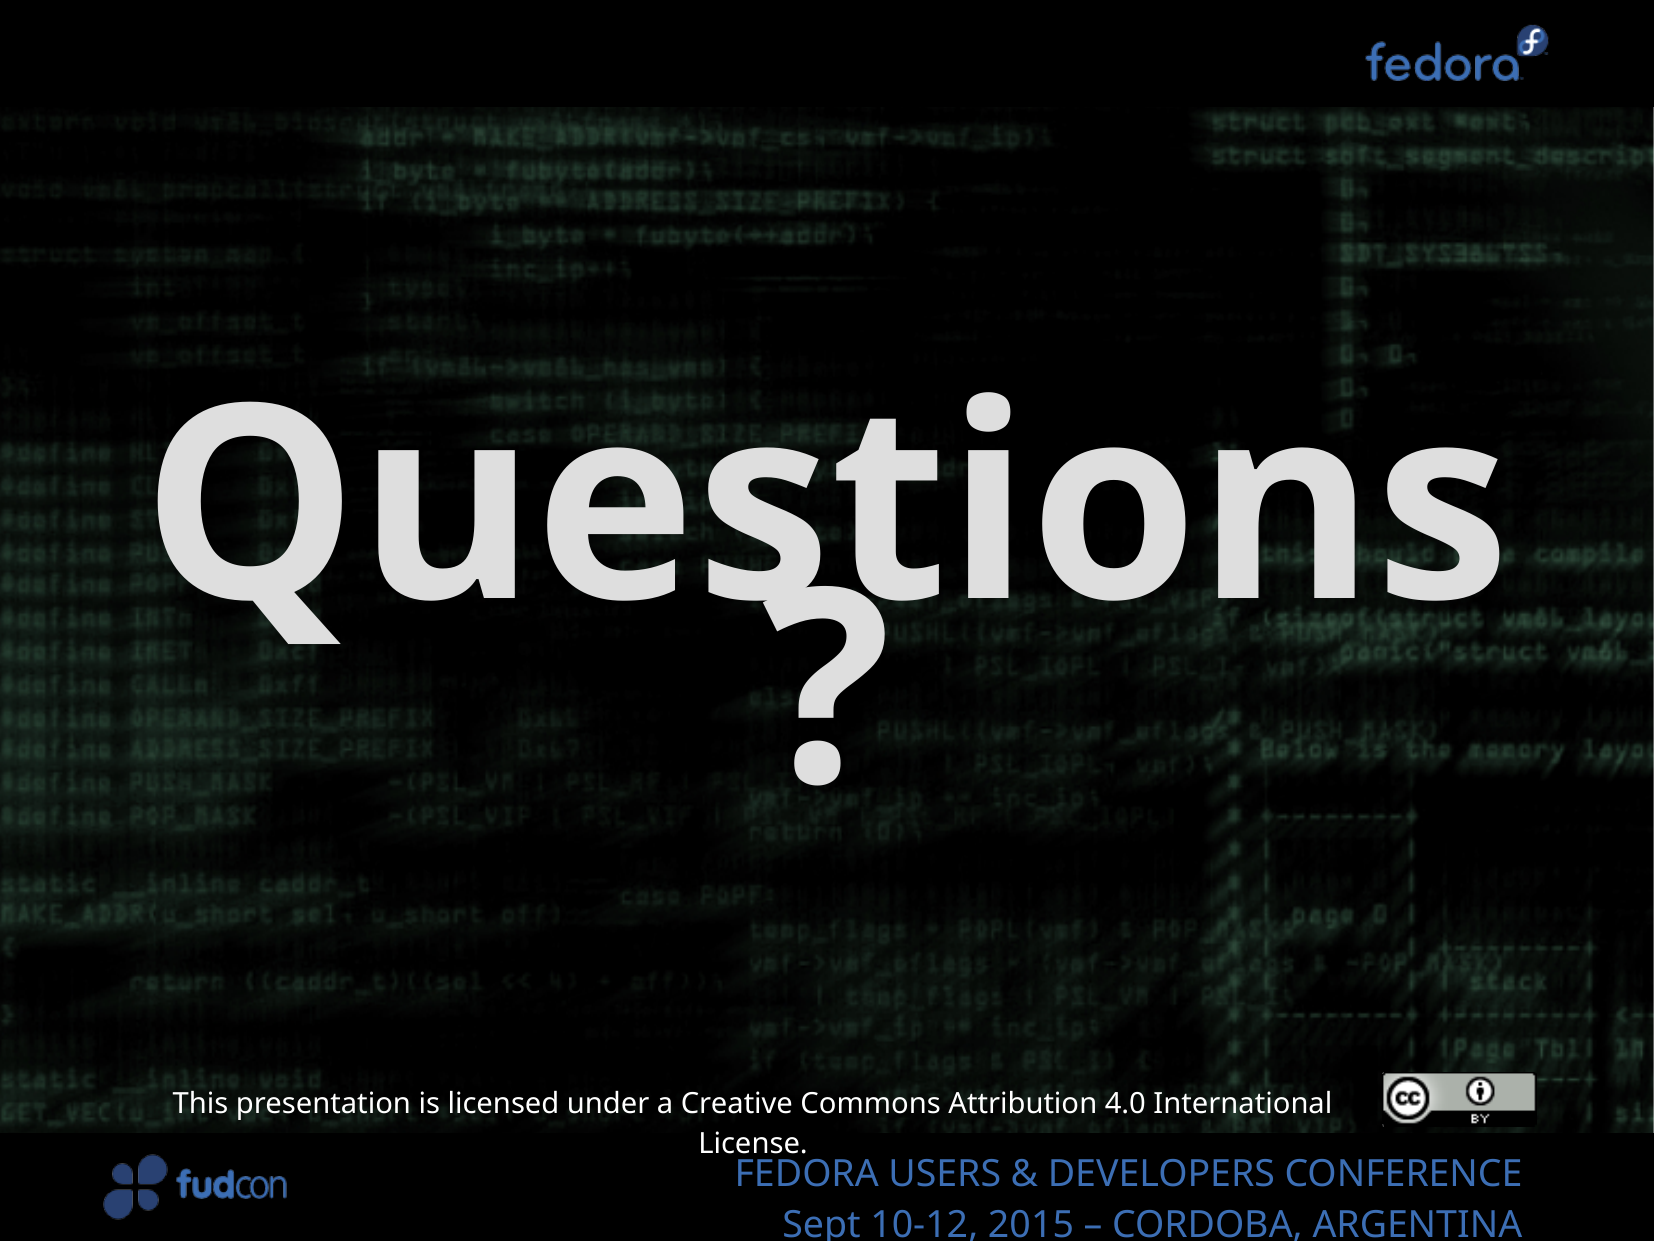

Questions?
This presentation is licensed under a Creative Commons Attribution 4.0 International License.